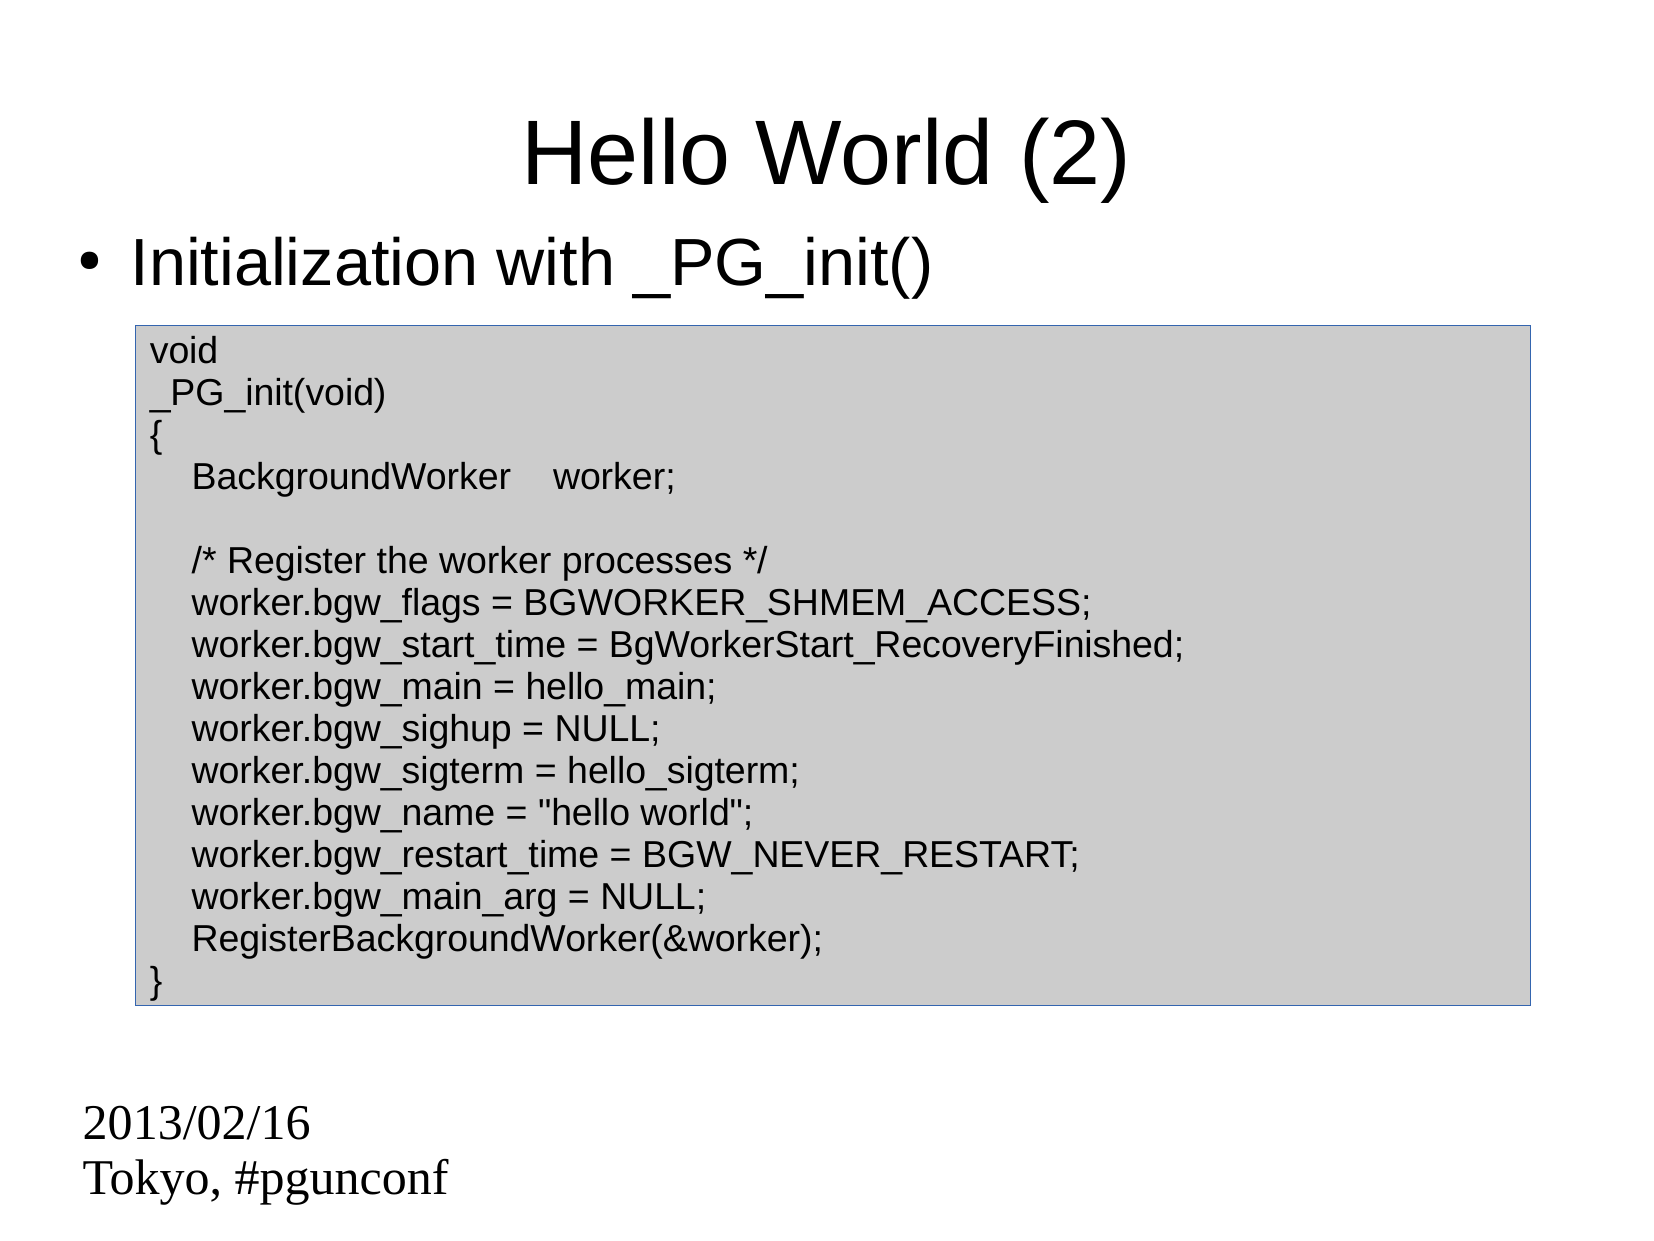

# Hello World (2)
Initialization with _PG_init()
void
_PG_init(void)
{
 BackgroundWorker worker;
 /* Register the worker processes */
 worker.bgw_flags = BGWORKER_SHMEM_ACCESS;
 worker.bgw_start_time = BgWorkerStart_RecoveryFinished;
 worker.bgw_main = hello_main;
 worker.bgw_sighup = NULL;
 worker.bgw_sigterm = hello_sigterm;
 worker.bgw_name = "hello world";
 worker.bgw_restart_time = BGW_NEVER_RESTART;
 worker.bgw_main_arg = NULL;
 RegisterBackgroundWorker(&worker);
}